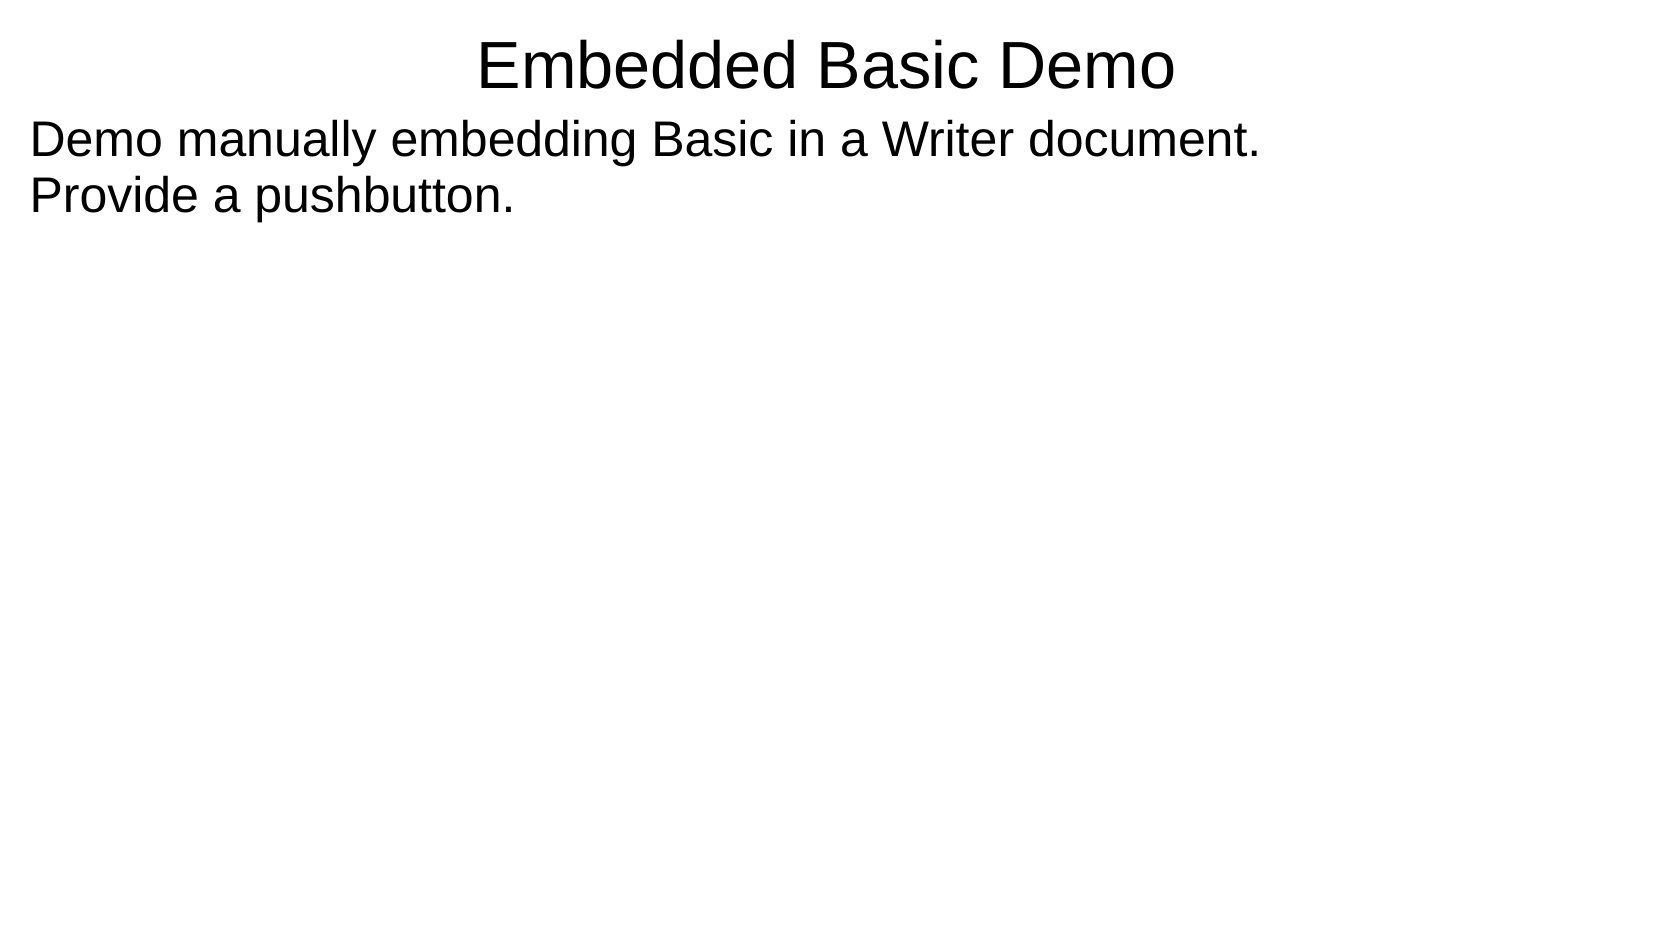

# Embedded Basic Demo
Demo manually embedding Basic in a Writer document.
Provide a pushbutton.